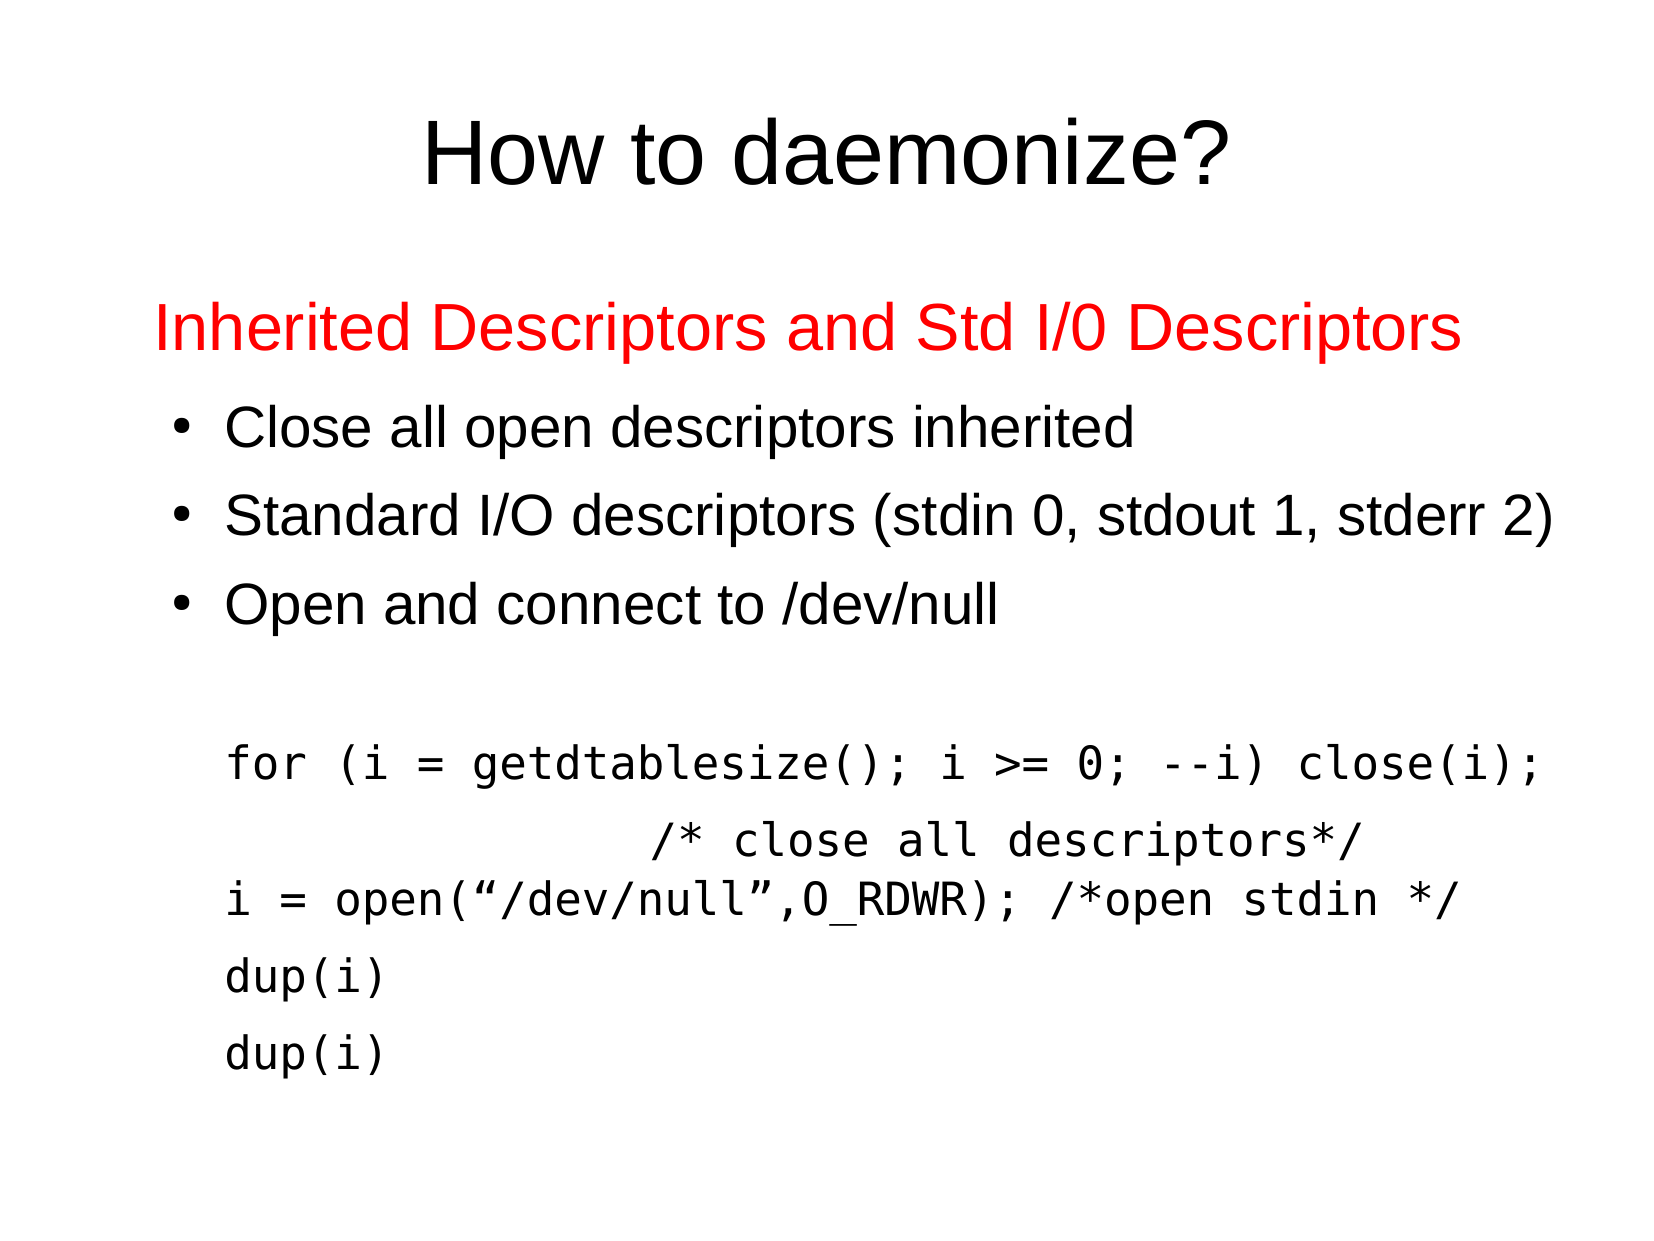

# How to daemonize?
Inherited Descriptors and Std I/0 Descriptors
Close all open descriptors inherited
Standard I/O descriptors (stdin 0, stdout 1, stderr 2)
Open and connect to /dev/null
for (i = getdtablesize(); i >= 0; --i) close(i);
/* close all descriptors*/
i = open(“/dev/null”,O_RDWR); /*open stdin */
dup(i)
dup(i)